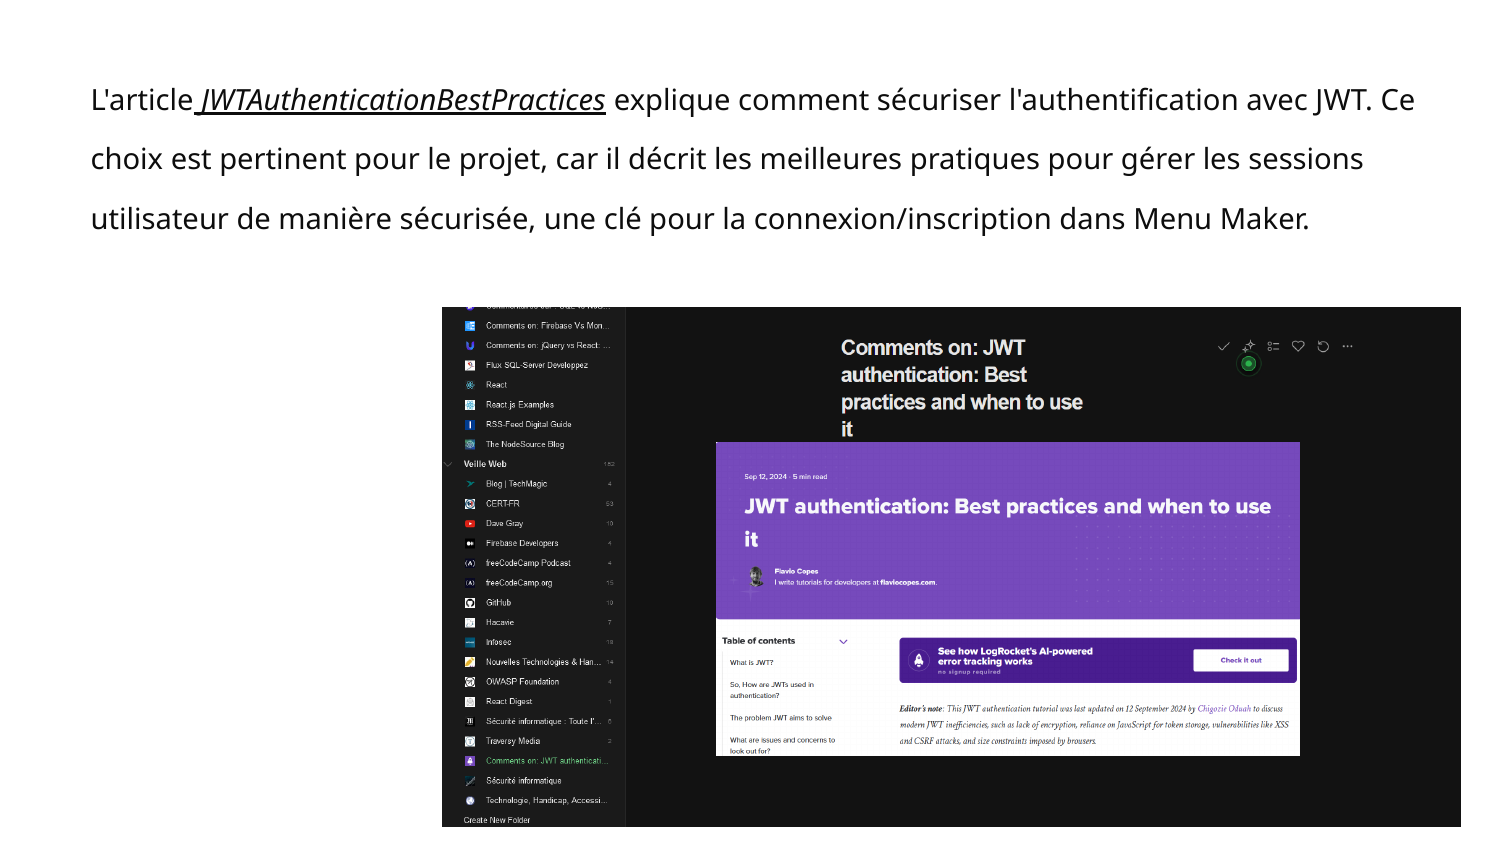

# L'article JWTAuthenticationBestPractices explique comment sécuriser l'authentification avec JWT. Ce choix est pertinent pour le projet, car il décrit les meilleures pratiques pour gérer les sessions utilisateur de manière sécurisée, une clé pour la connexion/inscription dans Menu Maker.